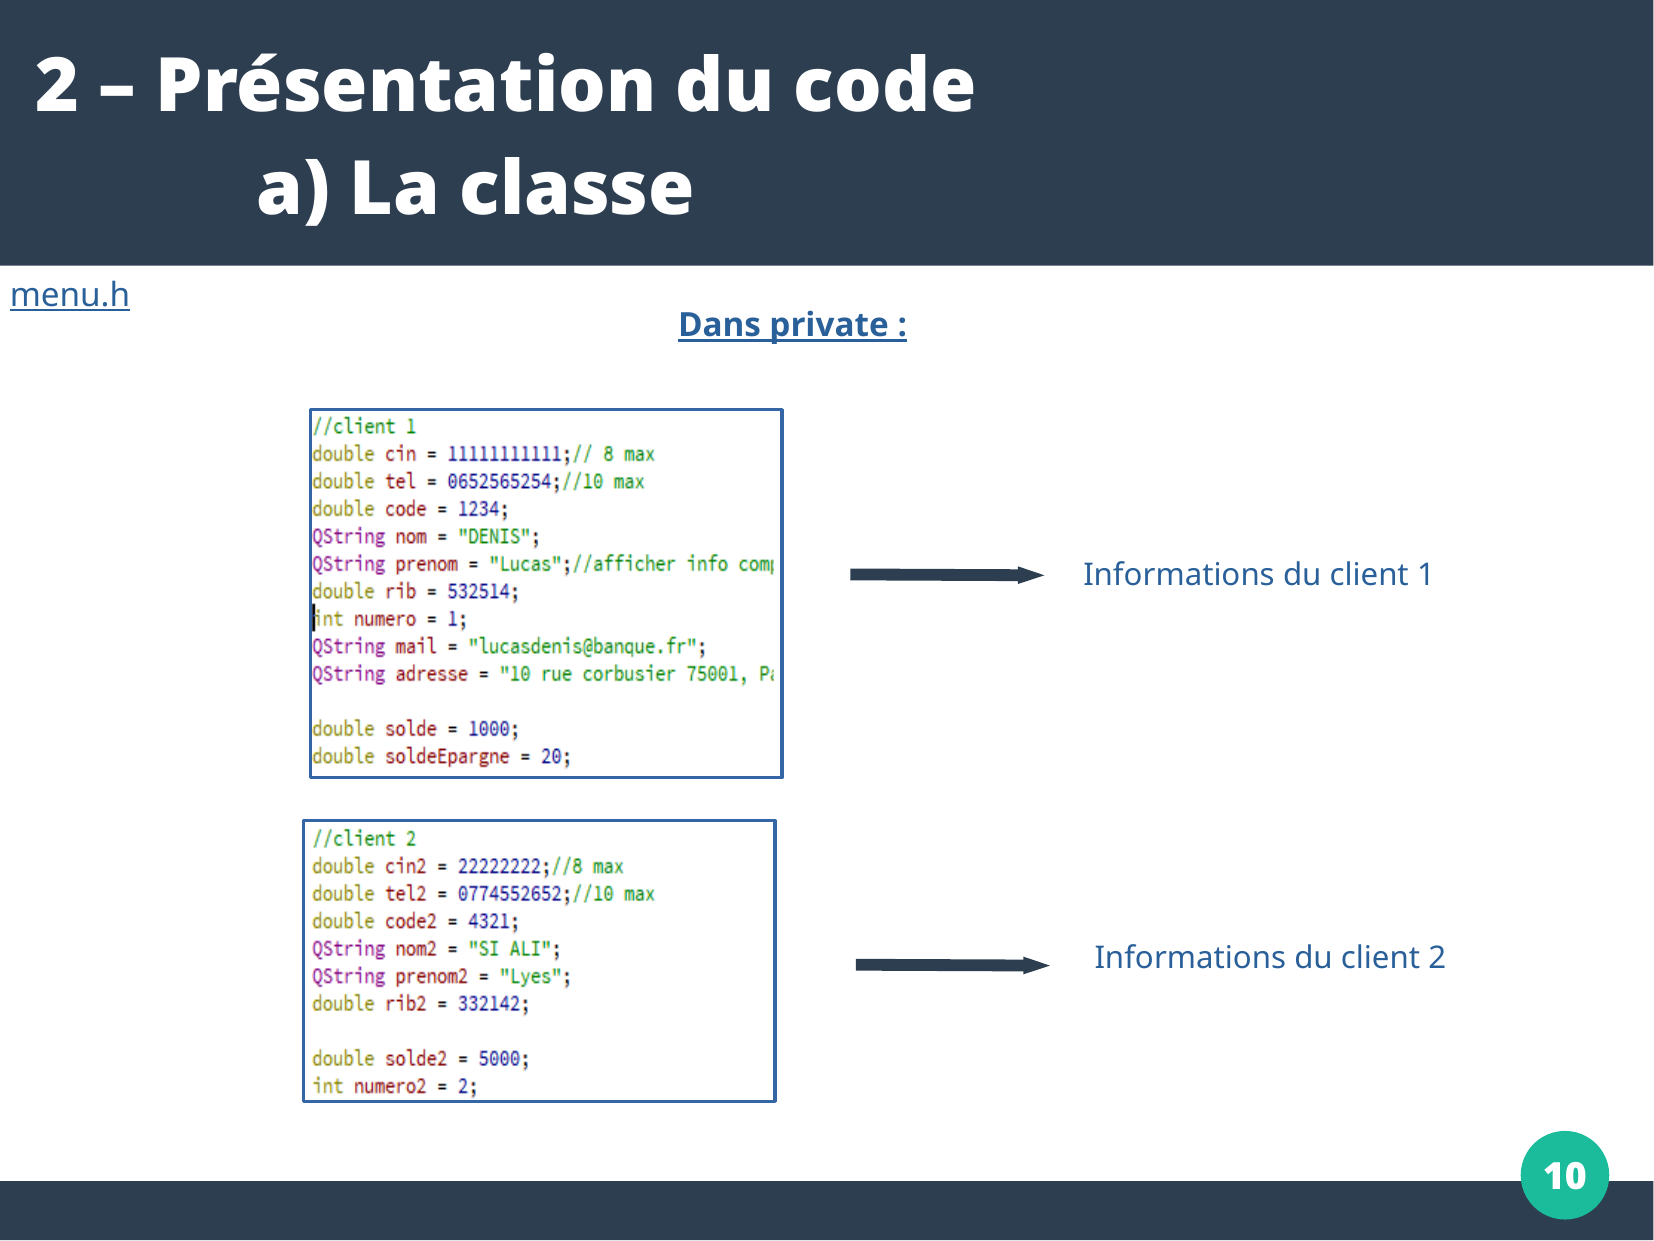

# 2 – Présentation du code a) La classe
menu.h
Dans private :
Informations du client 1
Informations du client 2
10